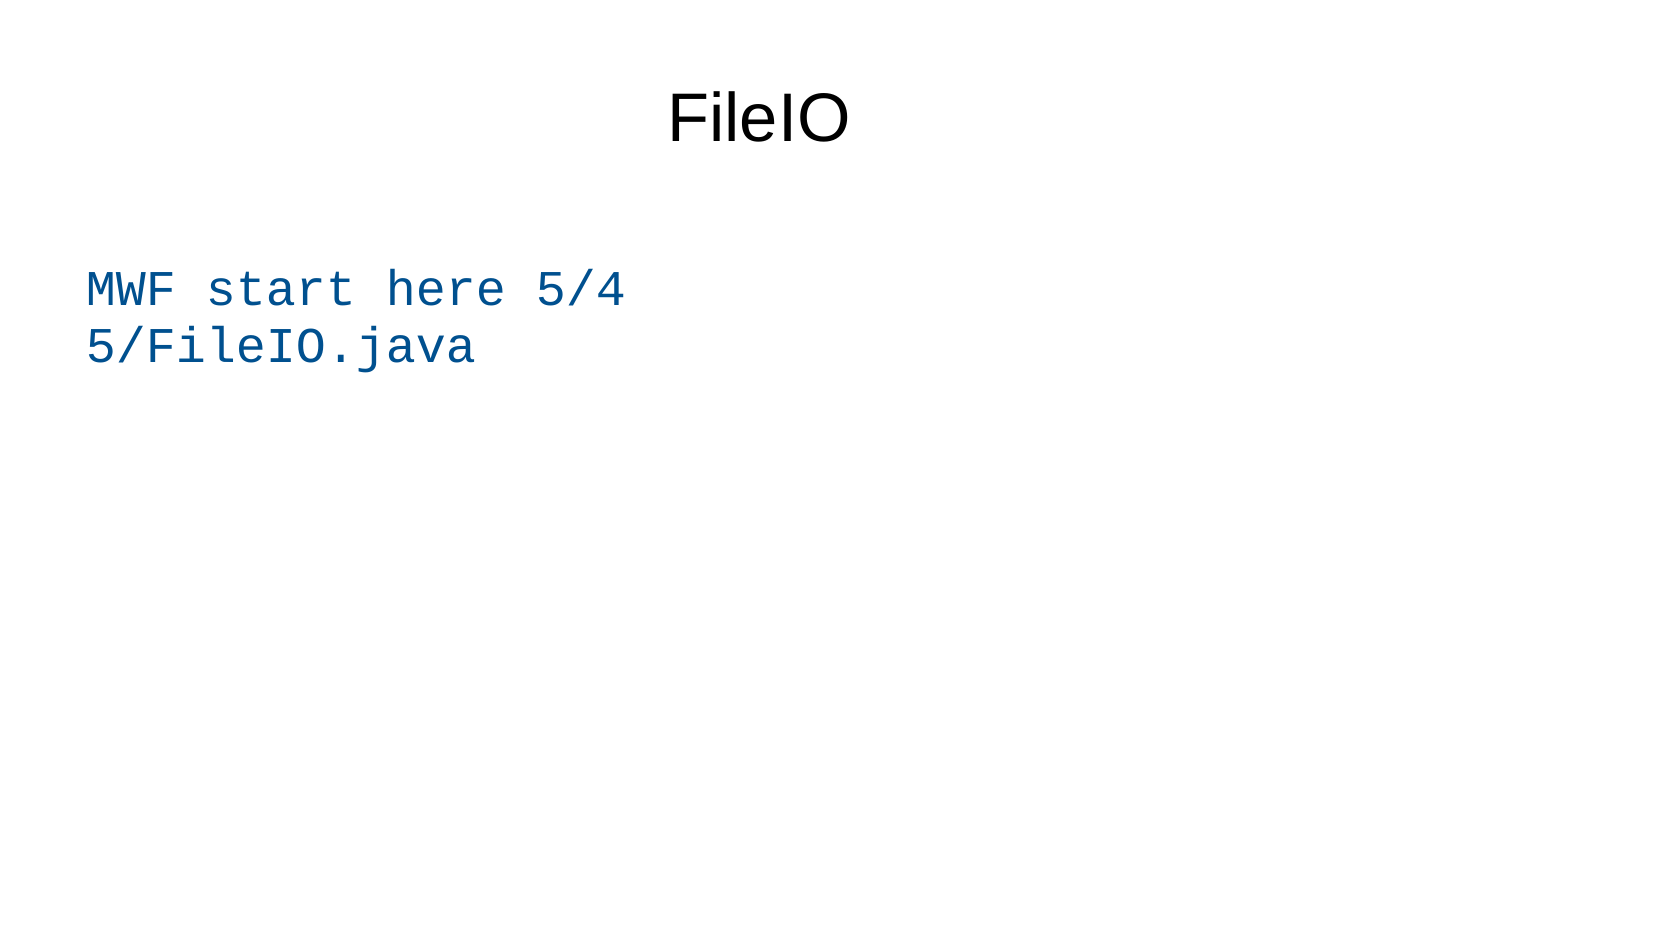

# FileIO
MWF start here 5/4
5/FileIO.java